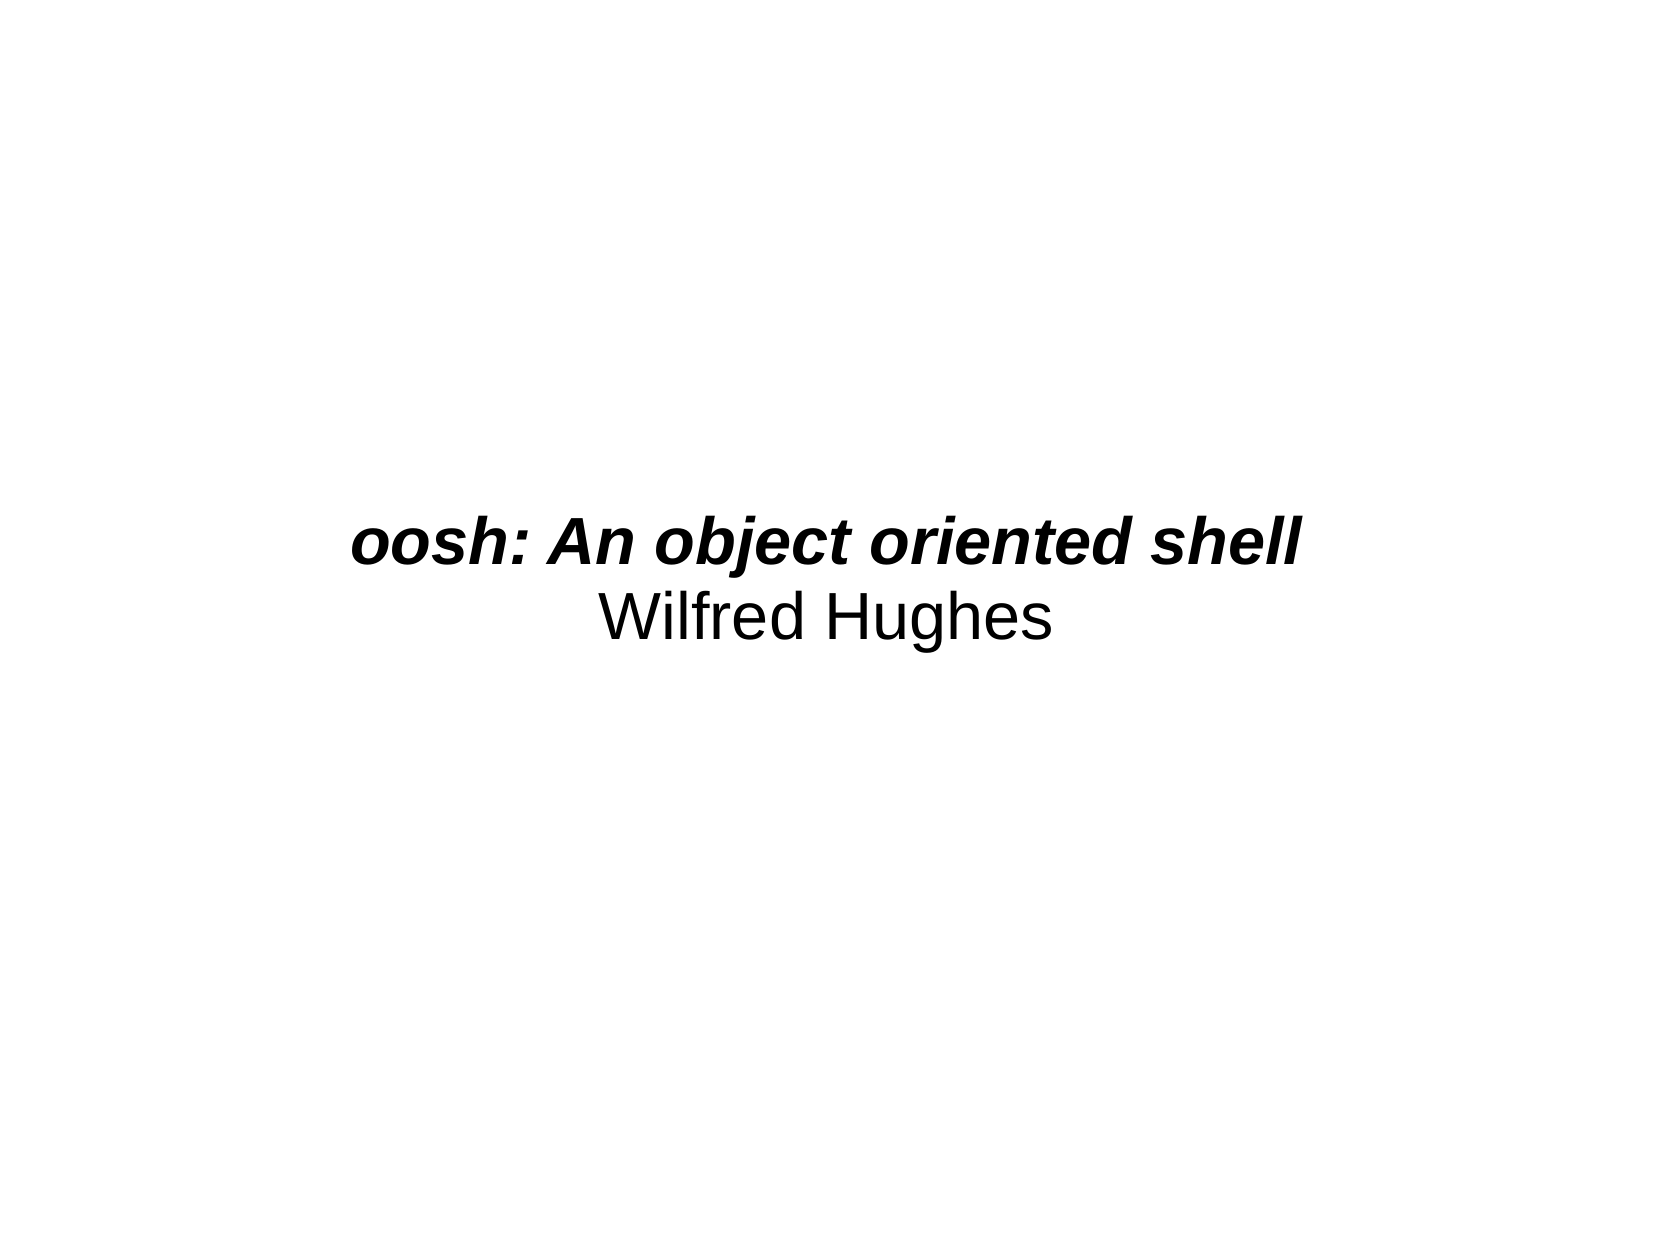

# oosh: An object oriented shell
Wilfred Hughes